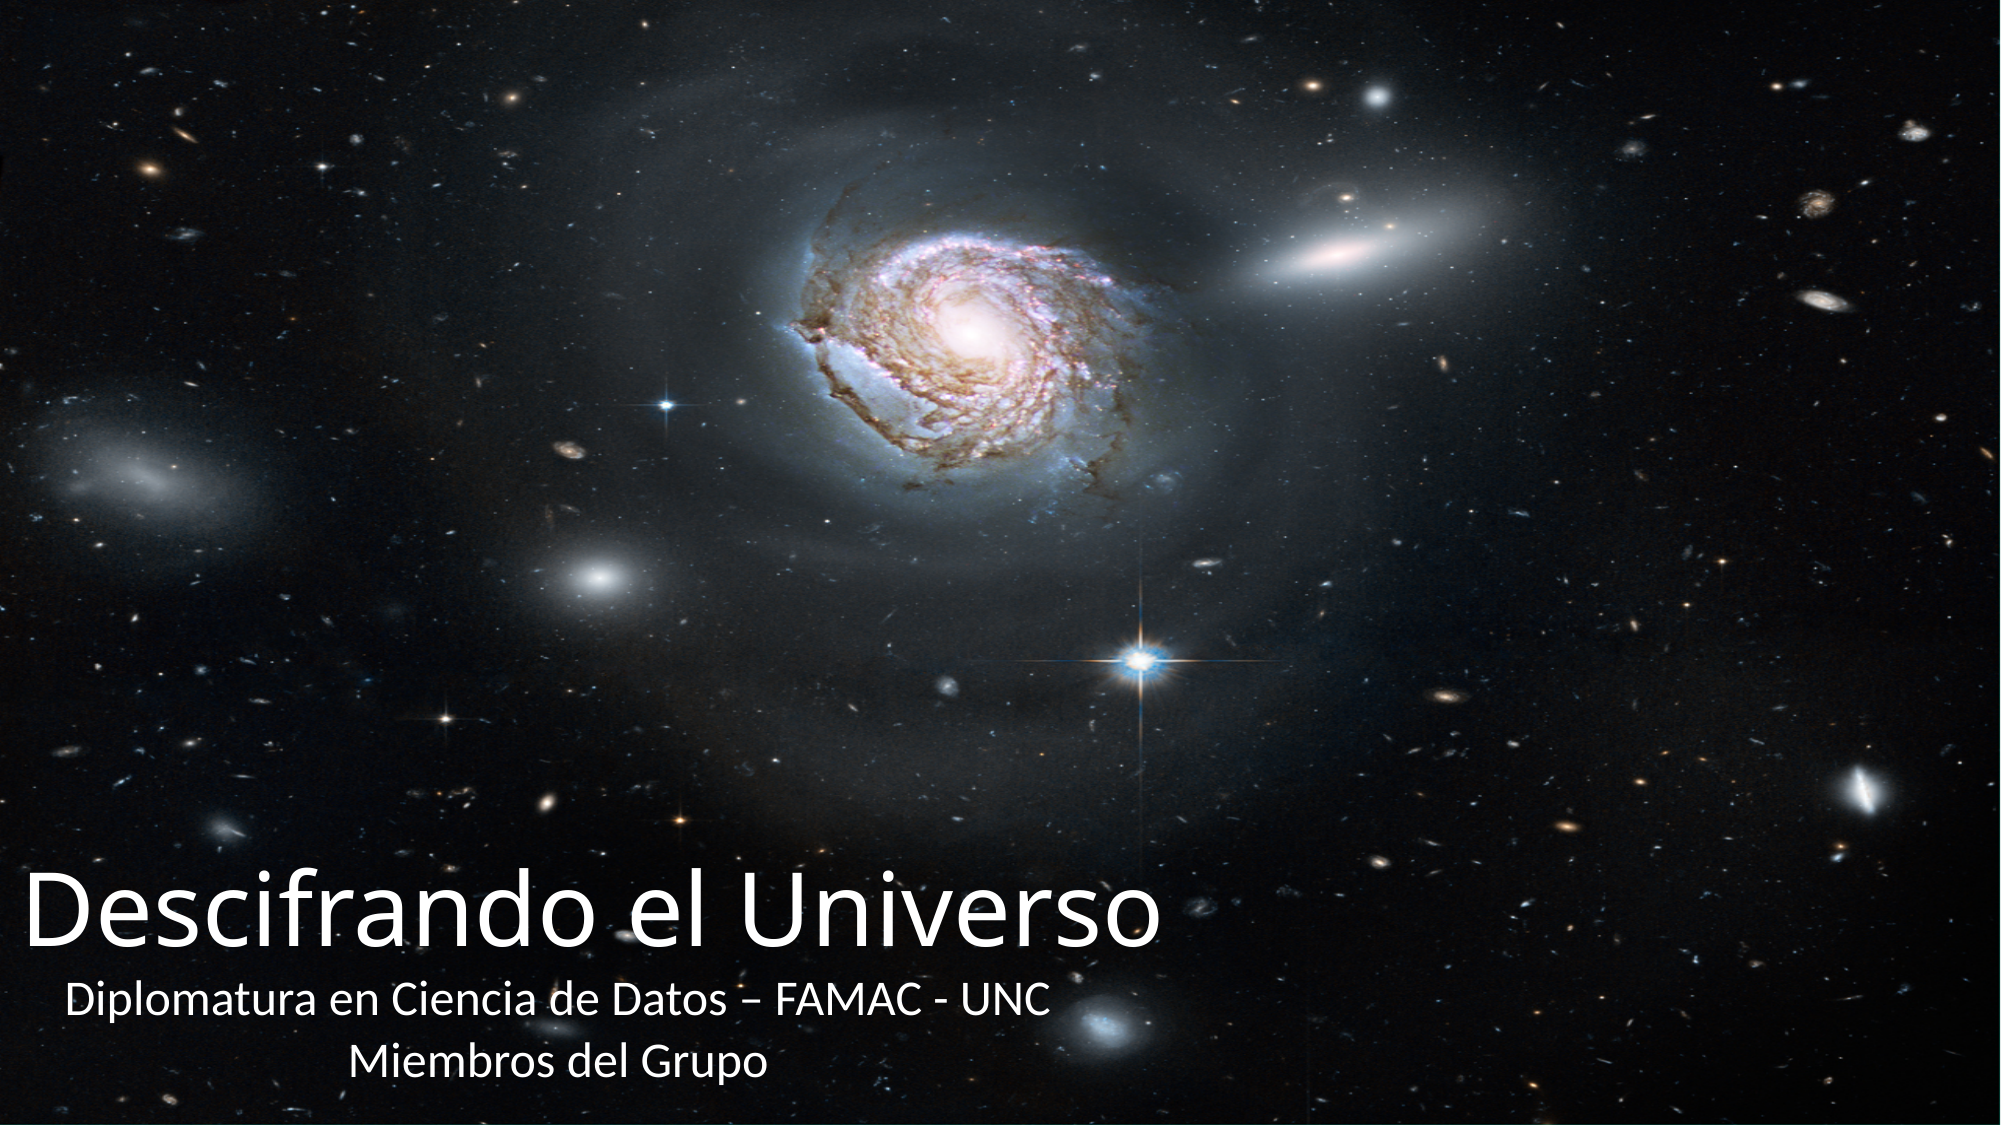

# Descifrando el Universo
Diplomatura en Ciencia de Datos – FAMAC - UNC
Miembros del Grupo